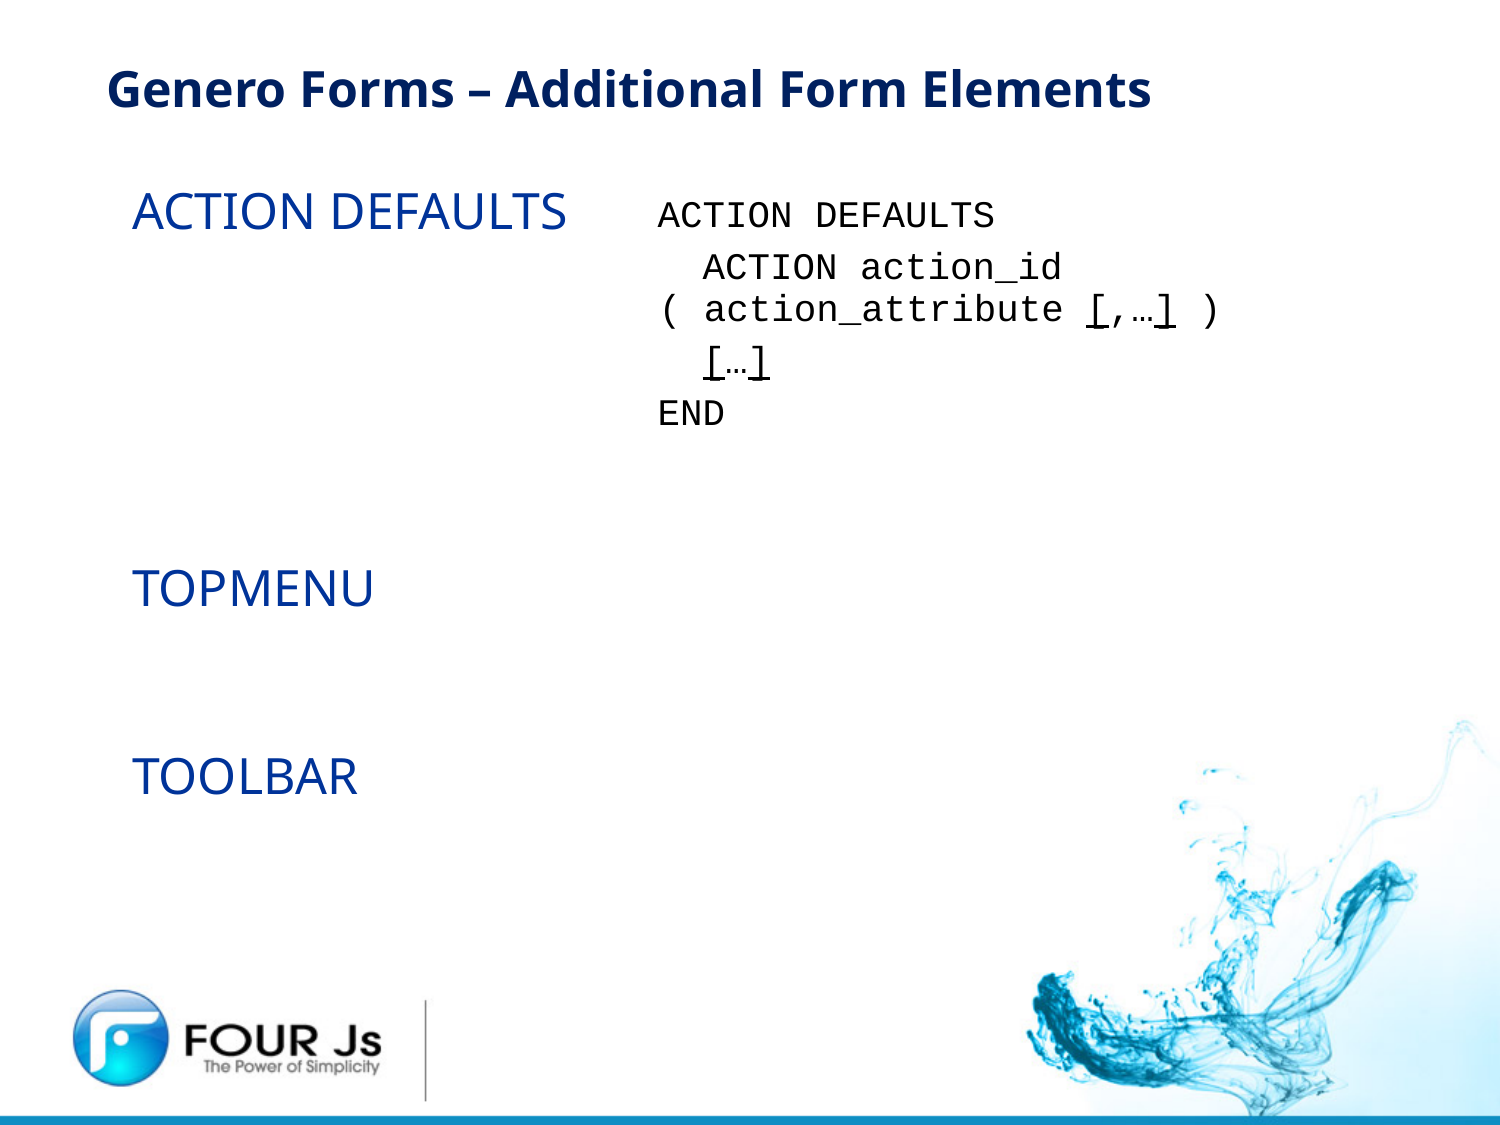

# Genero Forms – Additional Form Elements
ACTION DEFAULTS
TOPMENU
TOOLBAR
ACTION DEFAULTS
 ACTION action_id ( action_attribute [,…] )
 […]
END